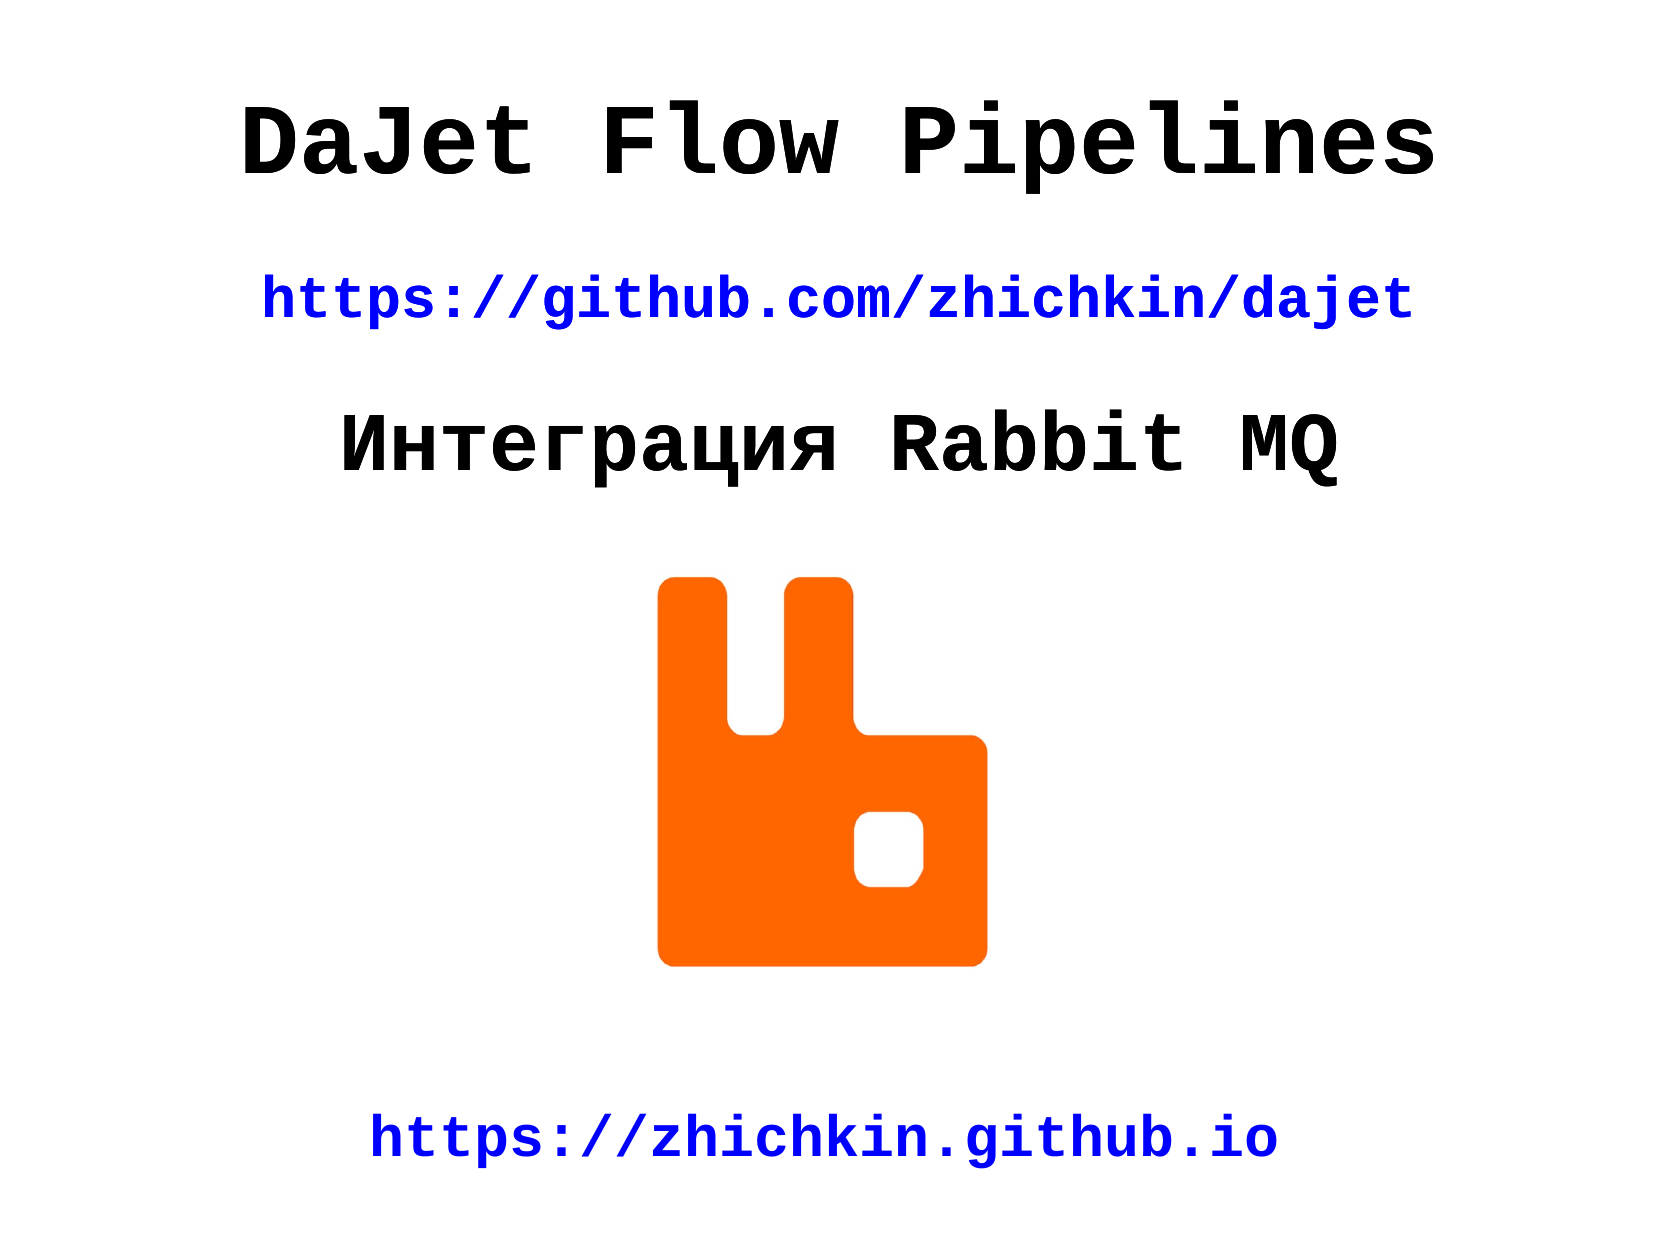

DaJet Flow Pipelines
https://github.com/zhichkin/dajet
Интеграция Rabbit MQ
DaJet Flow Pipelines
https://github.com/zhichkin/dajet
Интеграция Rabbit MQ
https://zhichkin.github.io